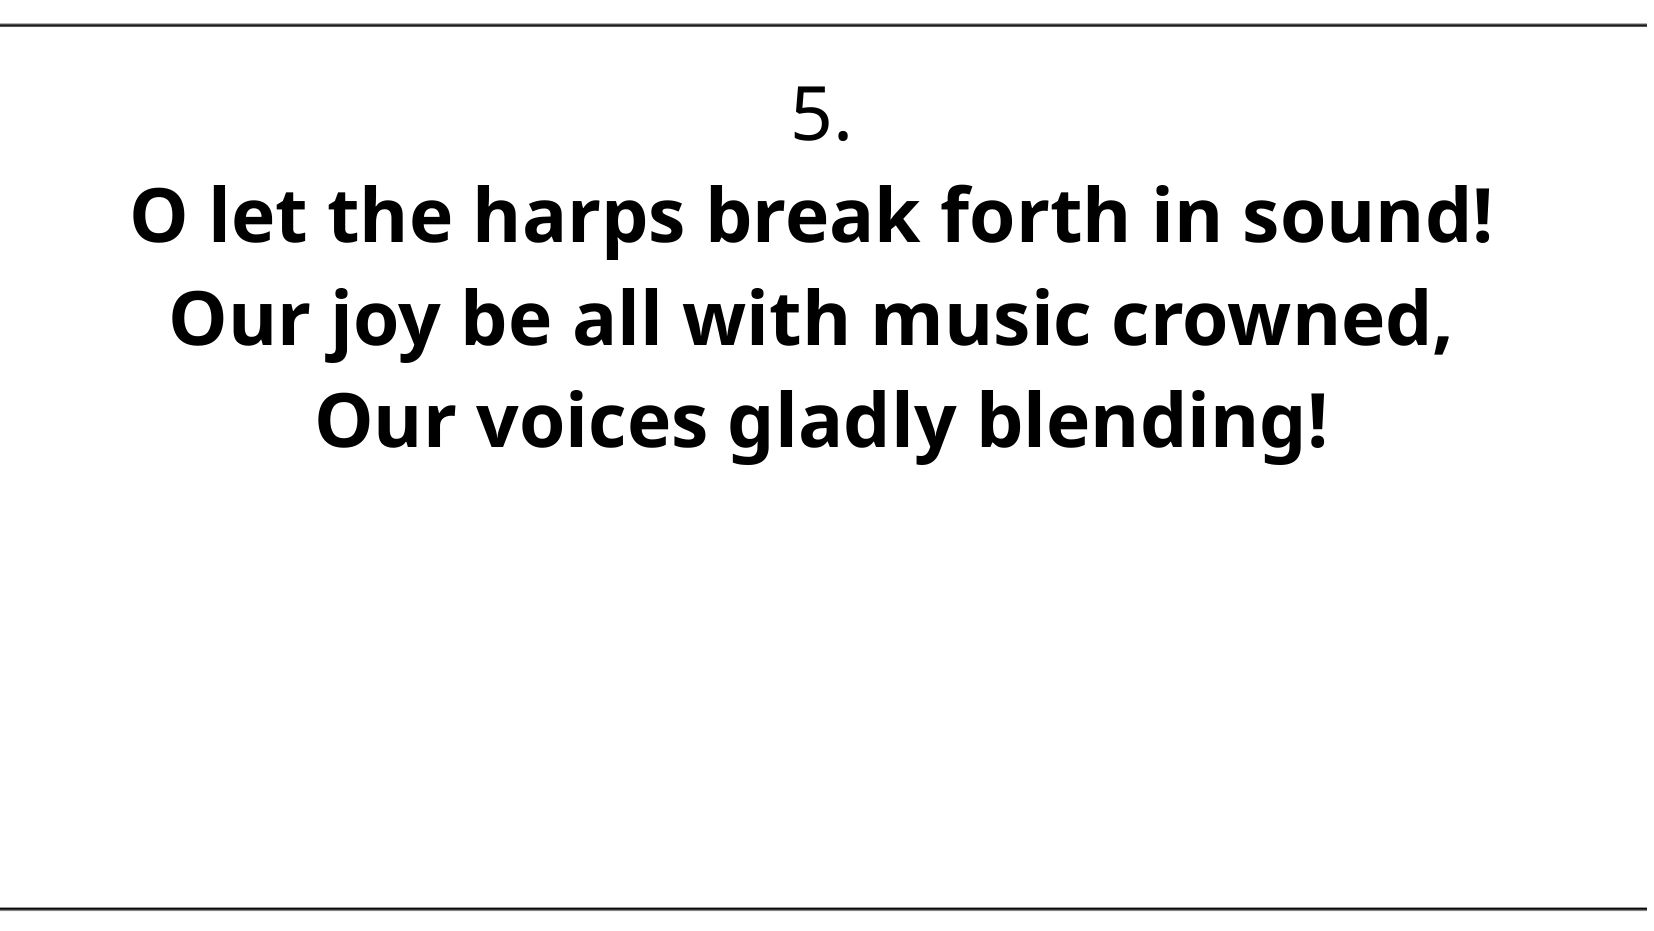

5.
O let the harps break forth in sound!
Our joy be all with music crowned,
Our voices gladly blending!